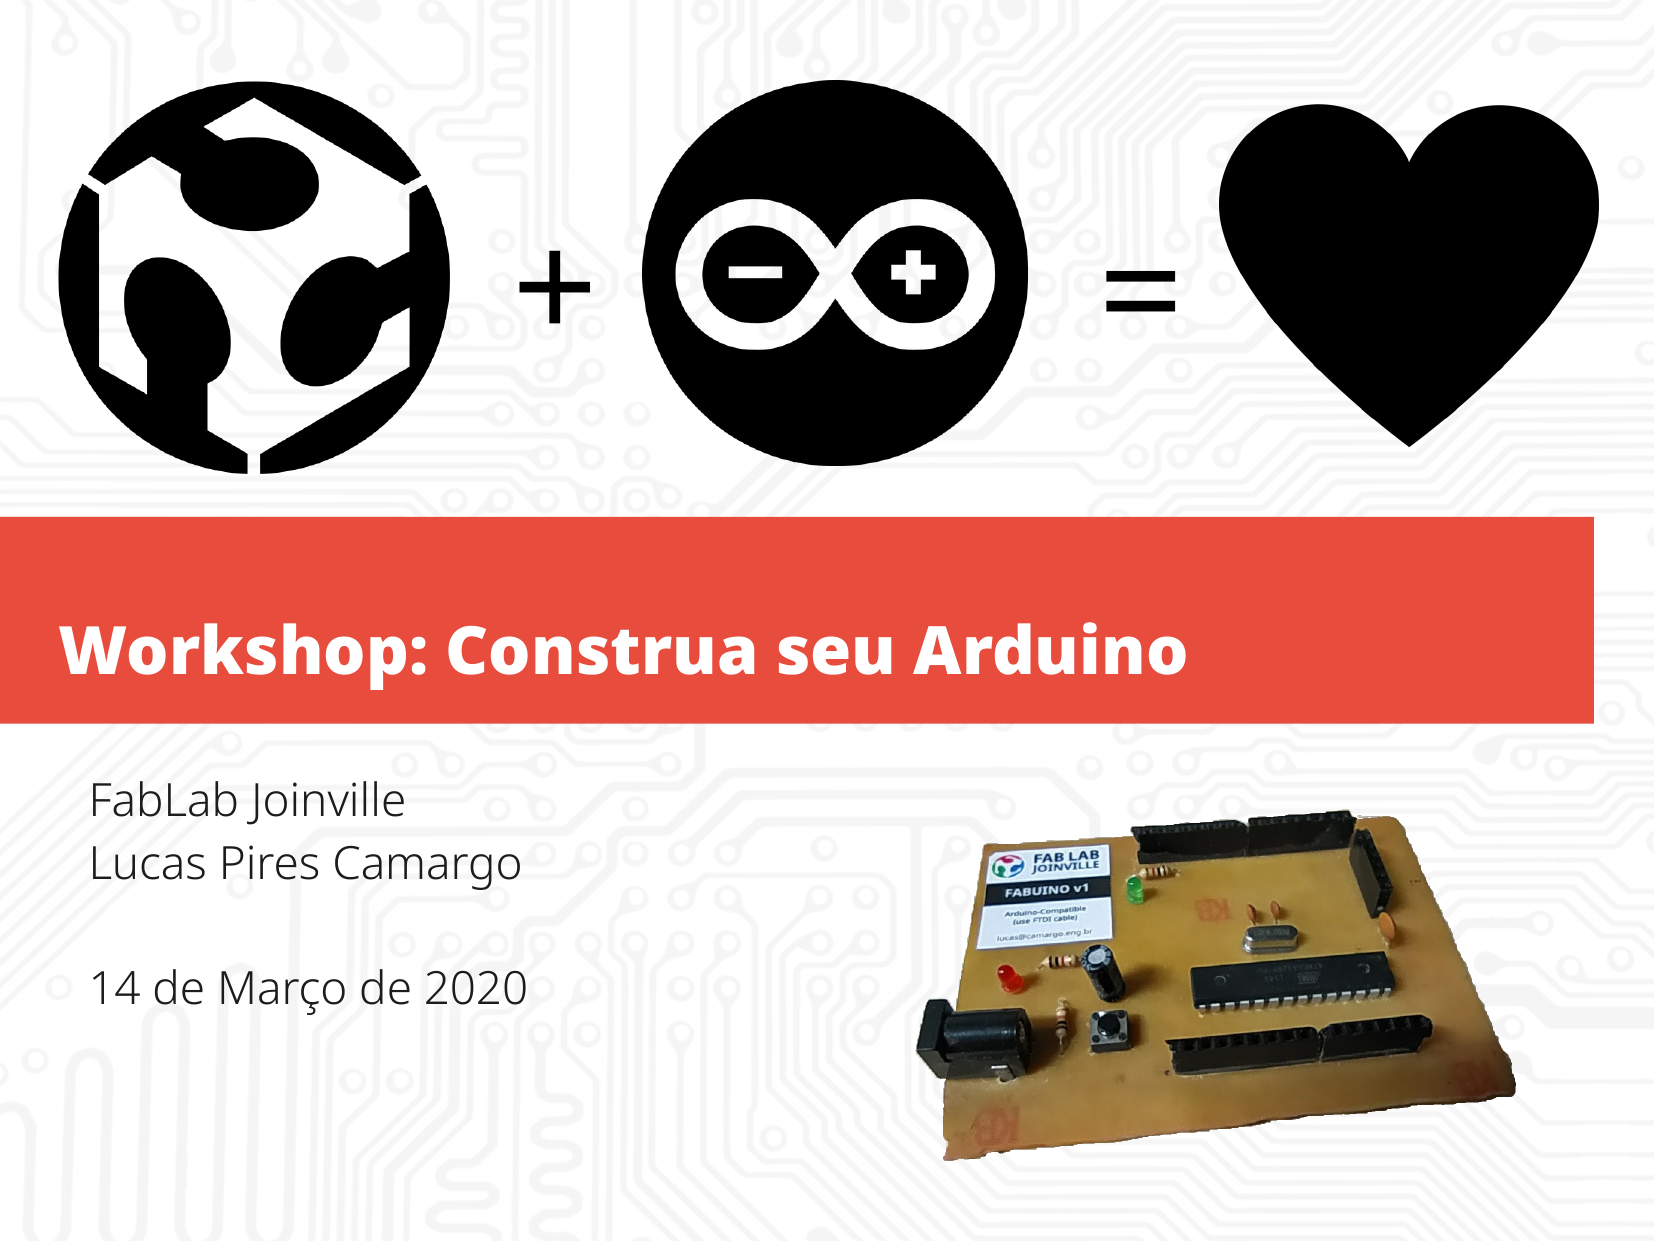

+
=
# Workshop: Construa seu Arduino
FabLab Joinville
Lucas Pires Camargo
14 de Março de 2020